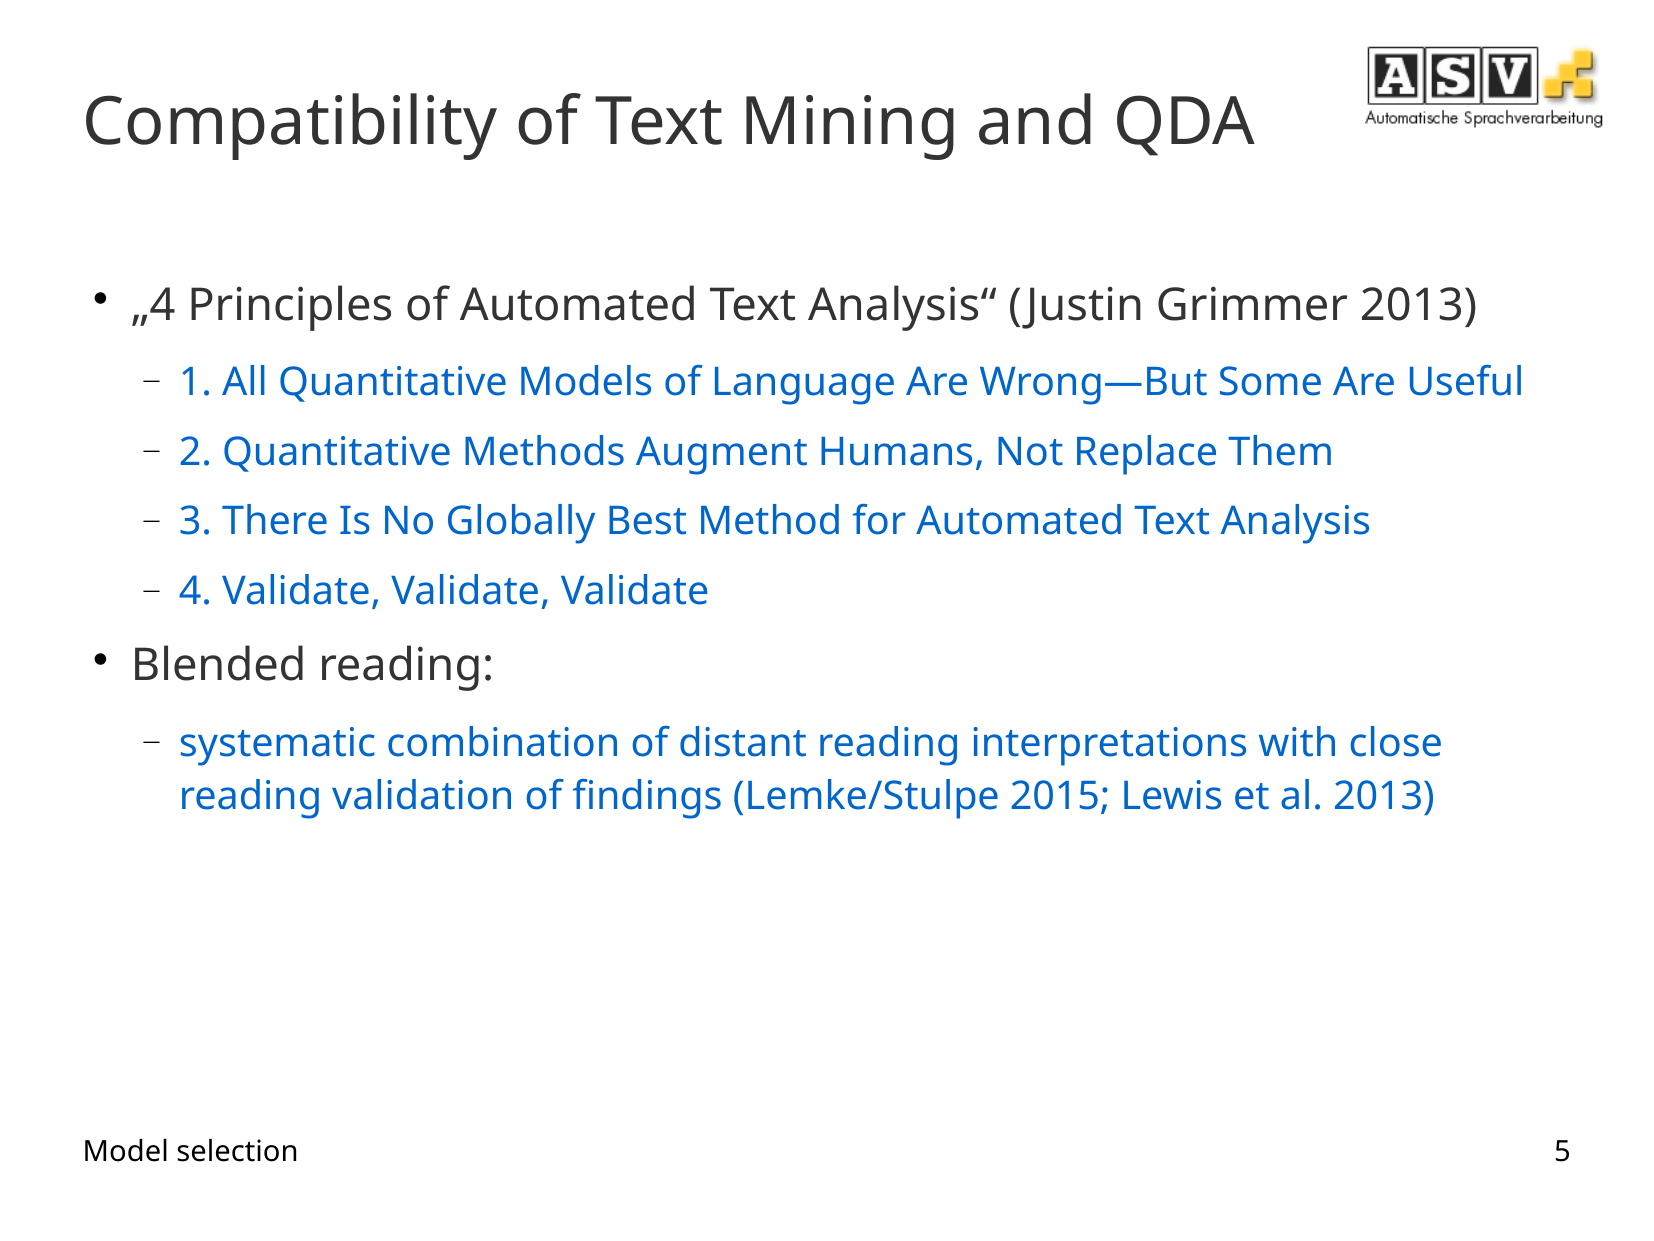

# Compatibility of Text Mining and QDA
„4 Principles of Automated Text Analysis“ (Justin Grimmer 2013)
1. All Quantitative Models of Language Are Wrong—But Some Are Useful
2. Quantitative Methods Augment Humans, Not Replace Them
3. There Is No Globally Best Method for Automated Text Analysis
4. Validate, Validate, Validate
Blended reading:
systematic combination of distant reading interpretations with close reading validation of findings (Lemke/Stulpe 2015; Lewis et al. 2013)
Model selection
5